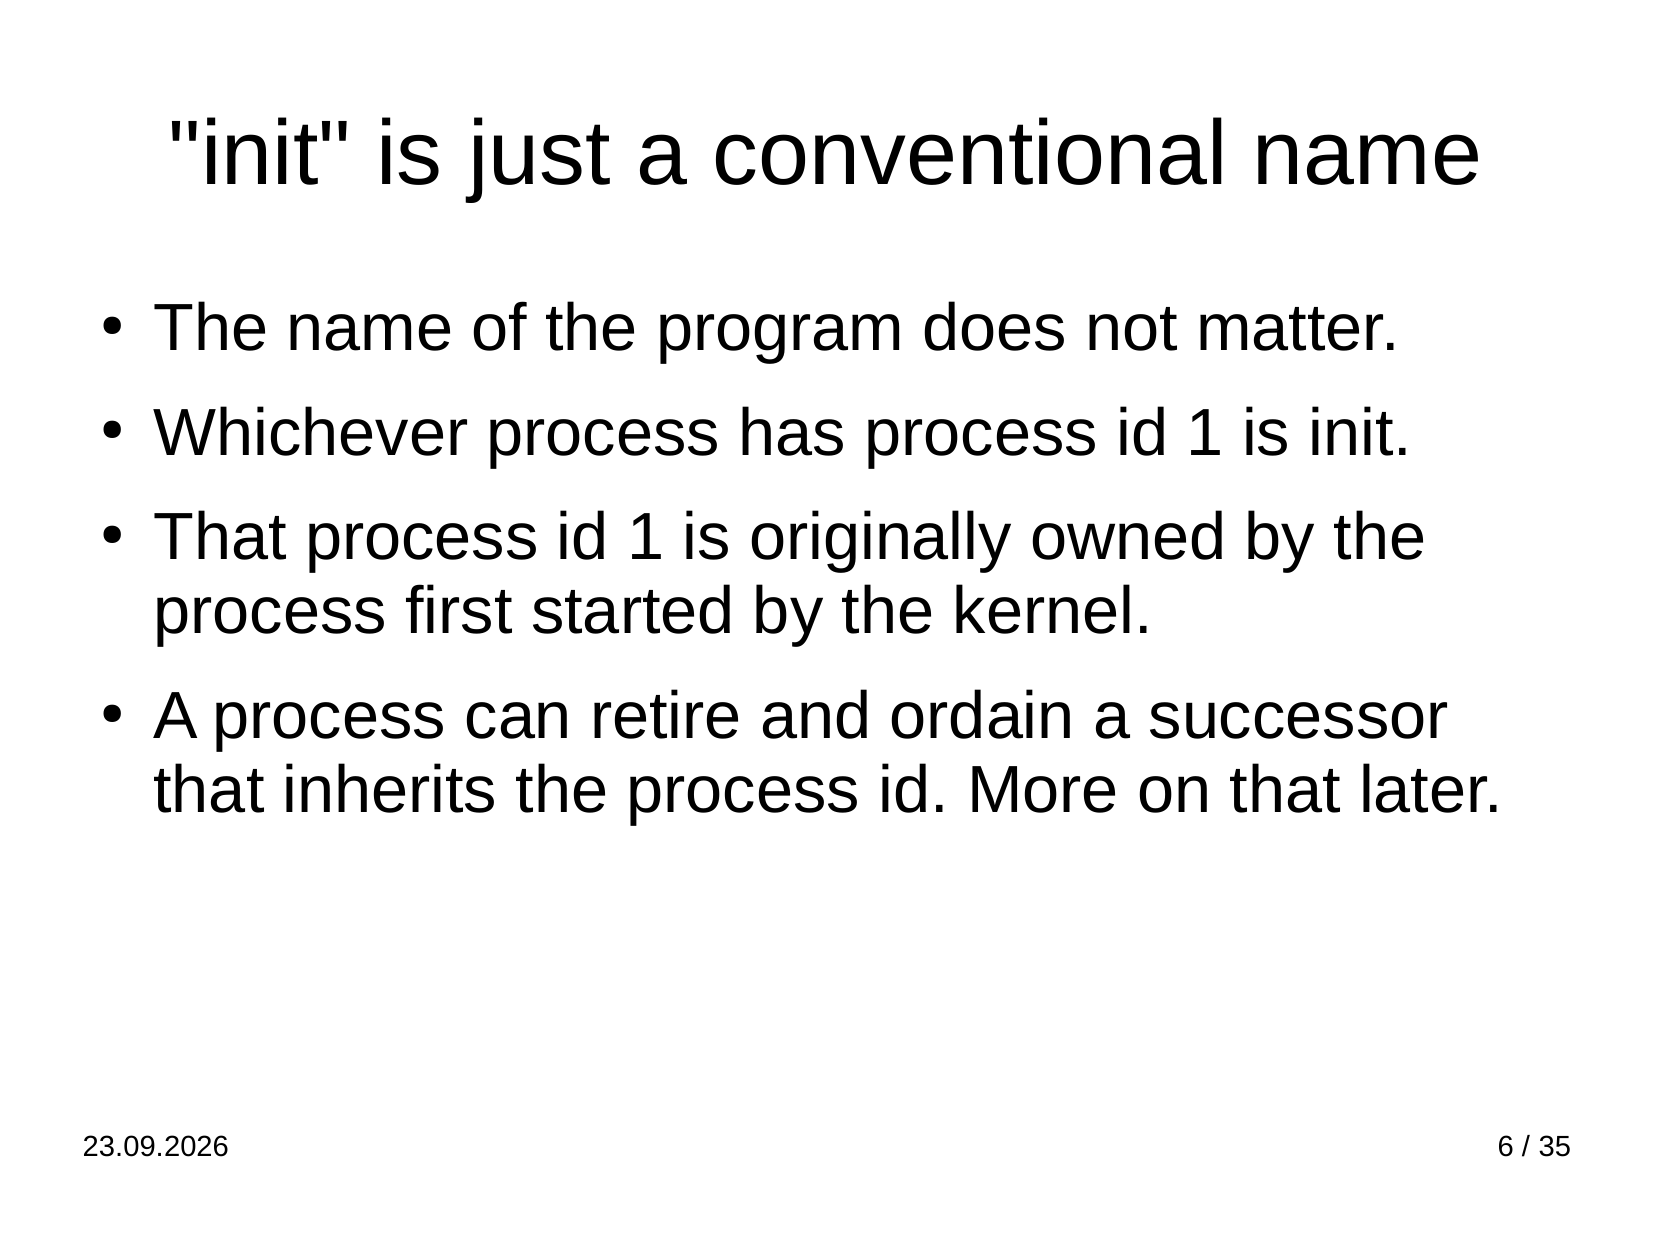

# "init" is just a conventional name
The name of the program does not matter.
Whichever process has process id 1 is init.
That process id 1 is originally owned by the process first started by the kernel.
A process can retire and ordain a successor that inherits the process id. More on that later.